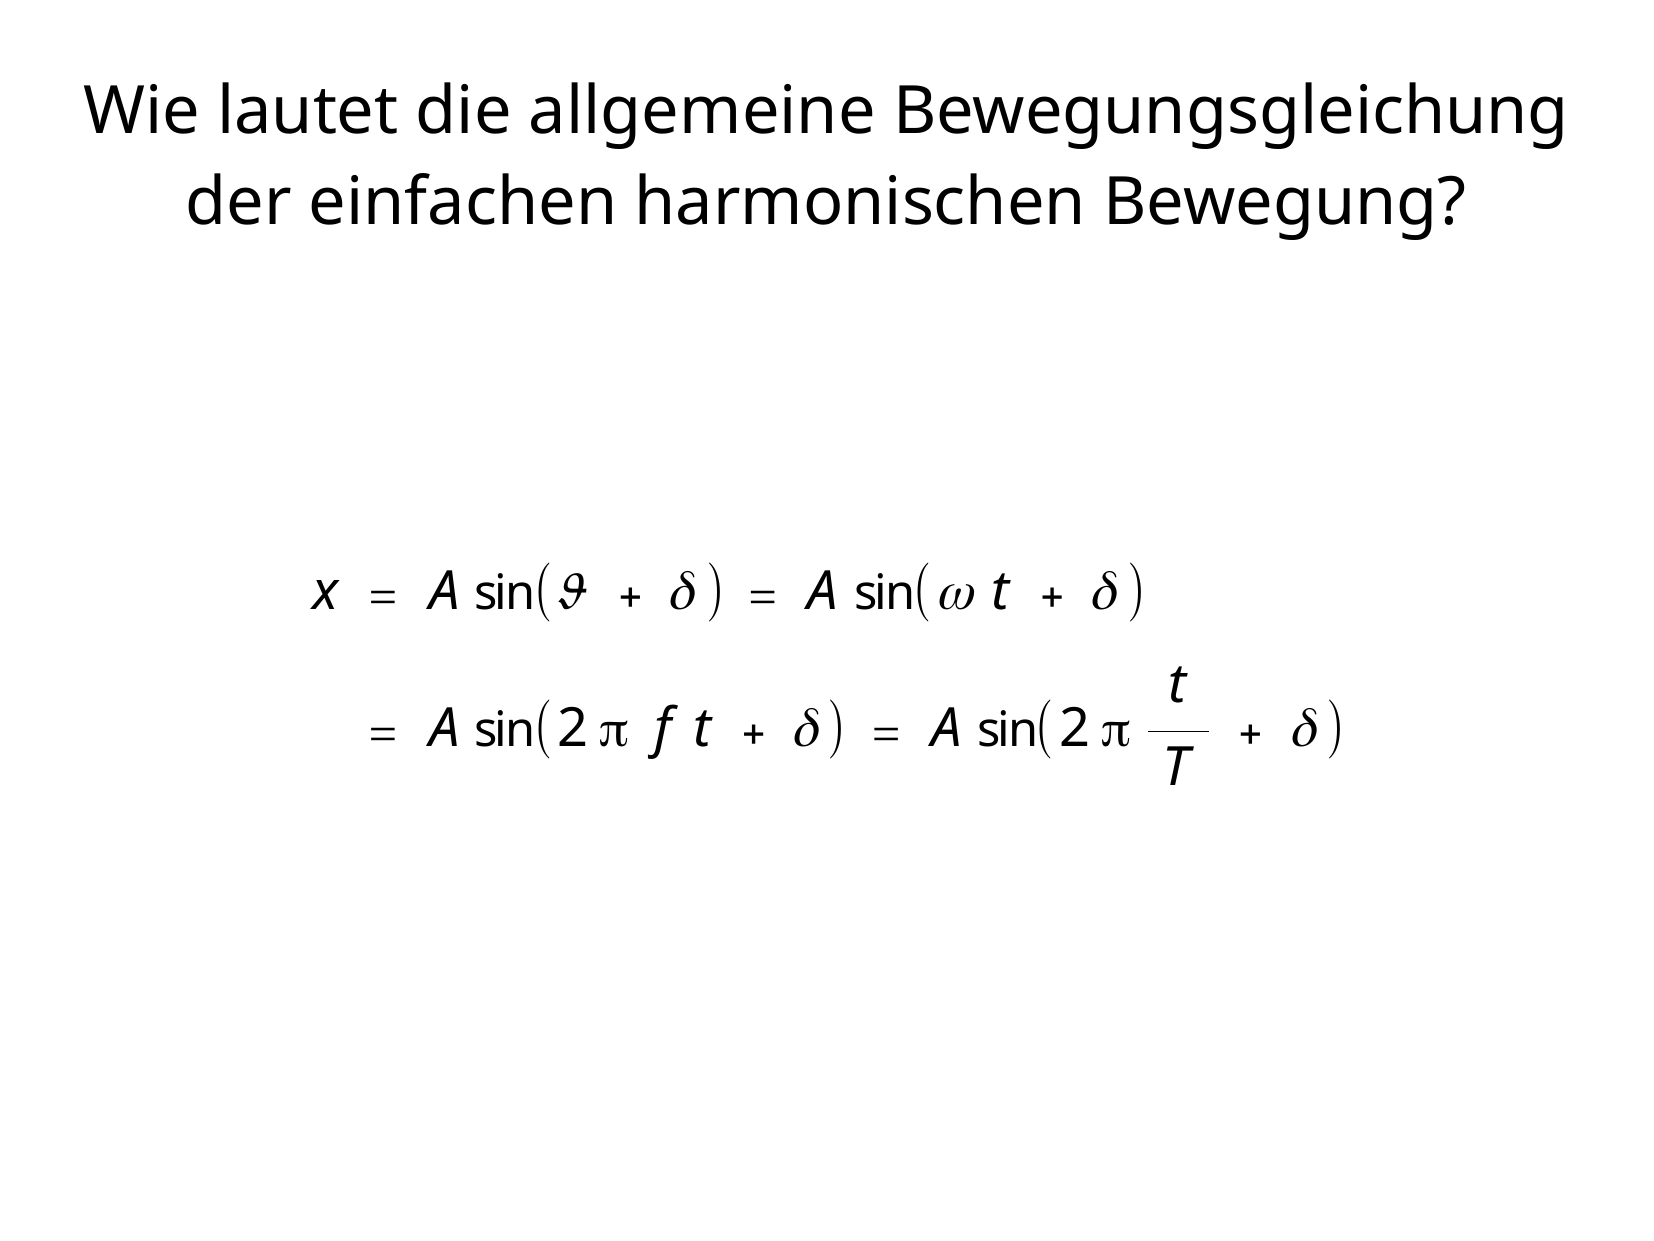

# Wie lautet die allgemeine Bewegungsgleichung der einfachen harmonischen Bewegung?